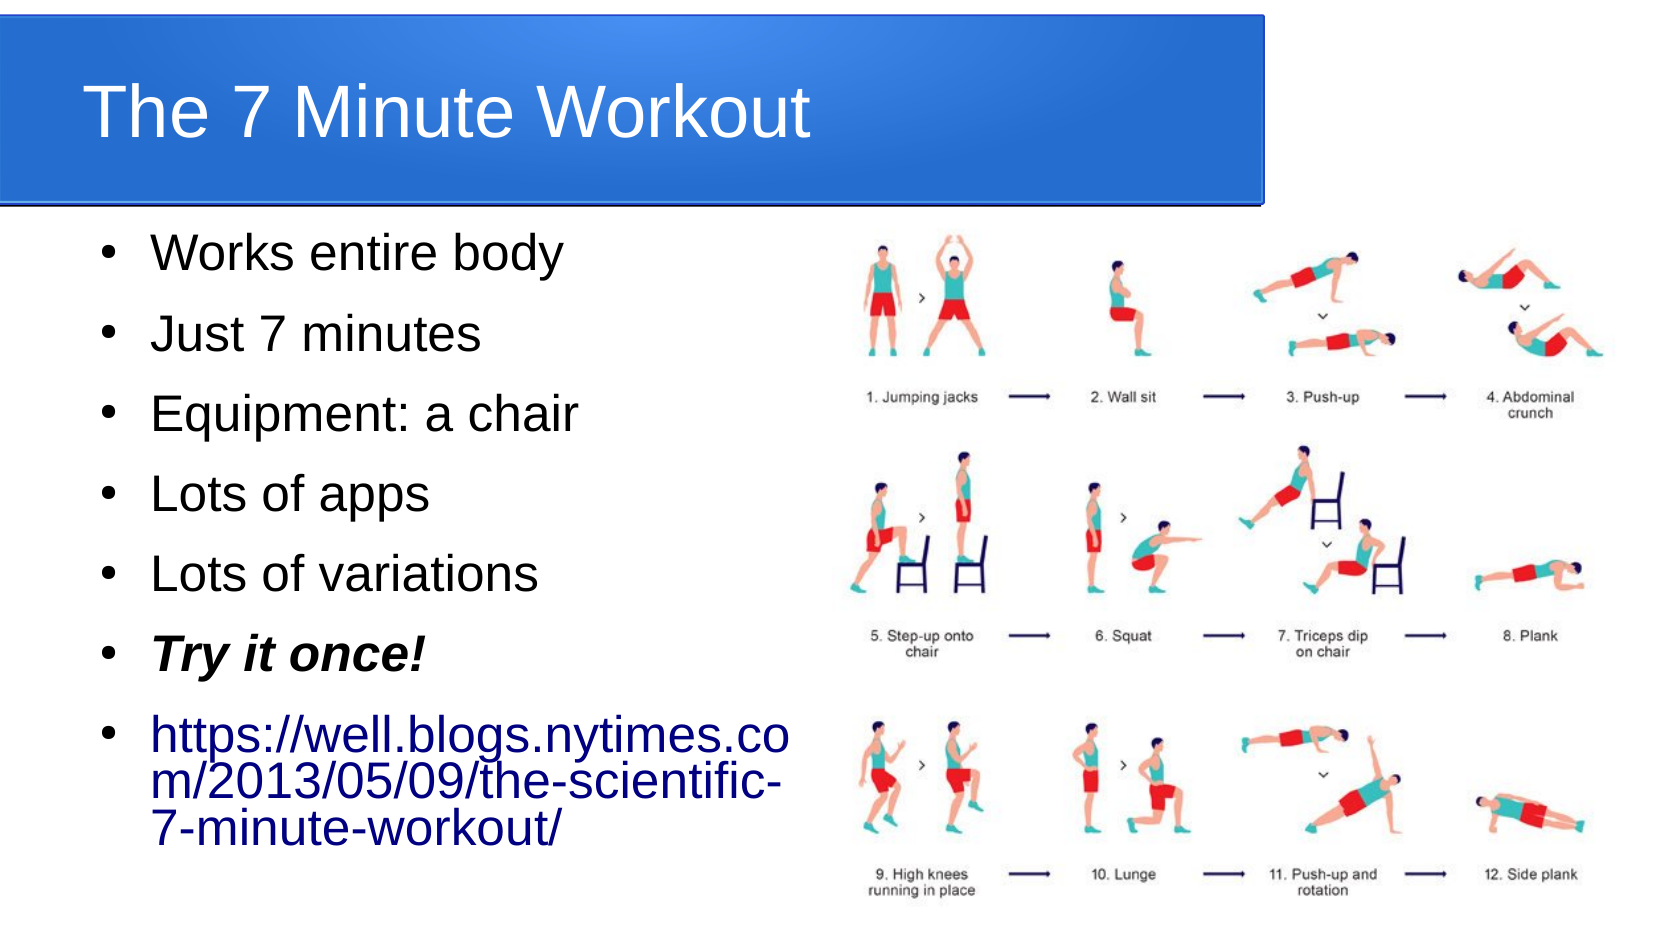

# The 7 Minute Workout
Works entire body
Just 7 minutes
Equipment: a chair
Lots of apps
Lots of variations
Try it once!
https://well.blogs.nytimes.com/2013/05/09/the-scientific-7-minute-workout/